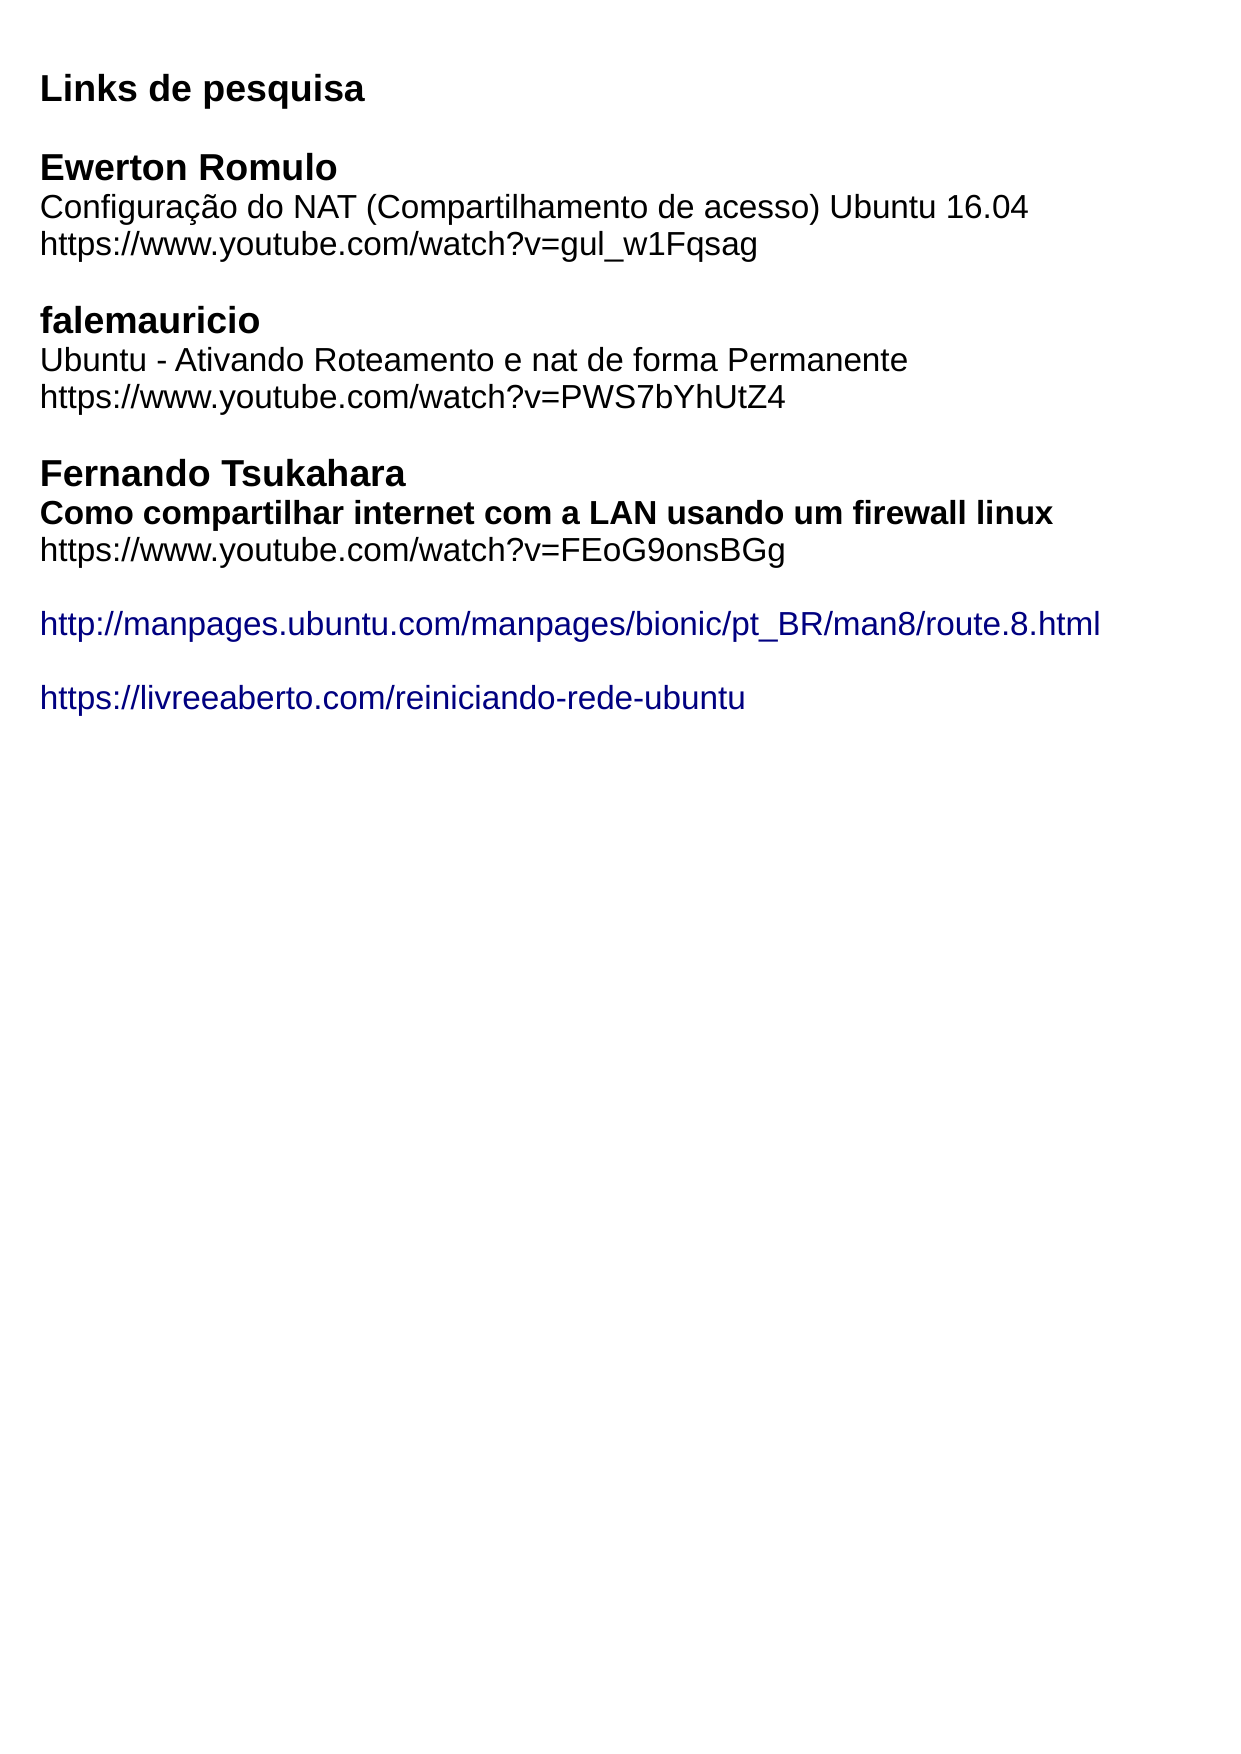

Links de pesquisa
Ewerton Romulo
Configuração do NAT (Compartilhamento de acesso) Ubuntu 16.04
https://www.youtube.com/watch?v=gul_w1Fqsag
falemauricio
Ubuntu - Ativando Roteamento e nat de forma Permanente
https://www.youtube.com/watch?v=PWS7bYhUtZ4
Fernando Tsukahara
Como compartilhar internet com a LAN usando um firewall linux
https://www.youtube.com/watch?v=FEoG9onsBGg
http://manpages.ubuntu.com/manpages/bionic/pt_BR/man8/route.8.html
https://livreeaberto.com/reiniciando-rede-ubuntu